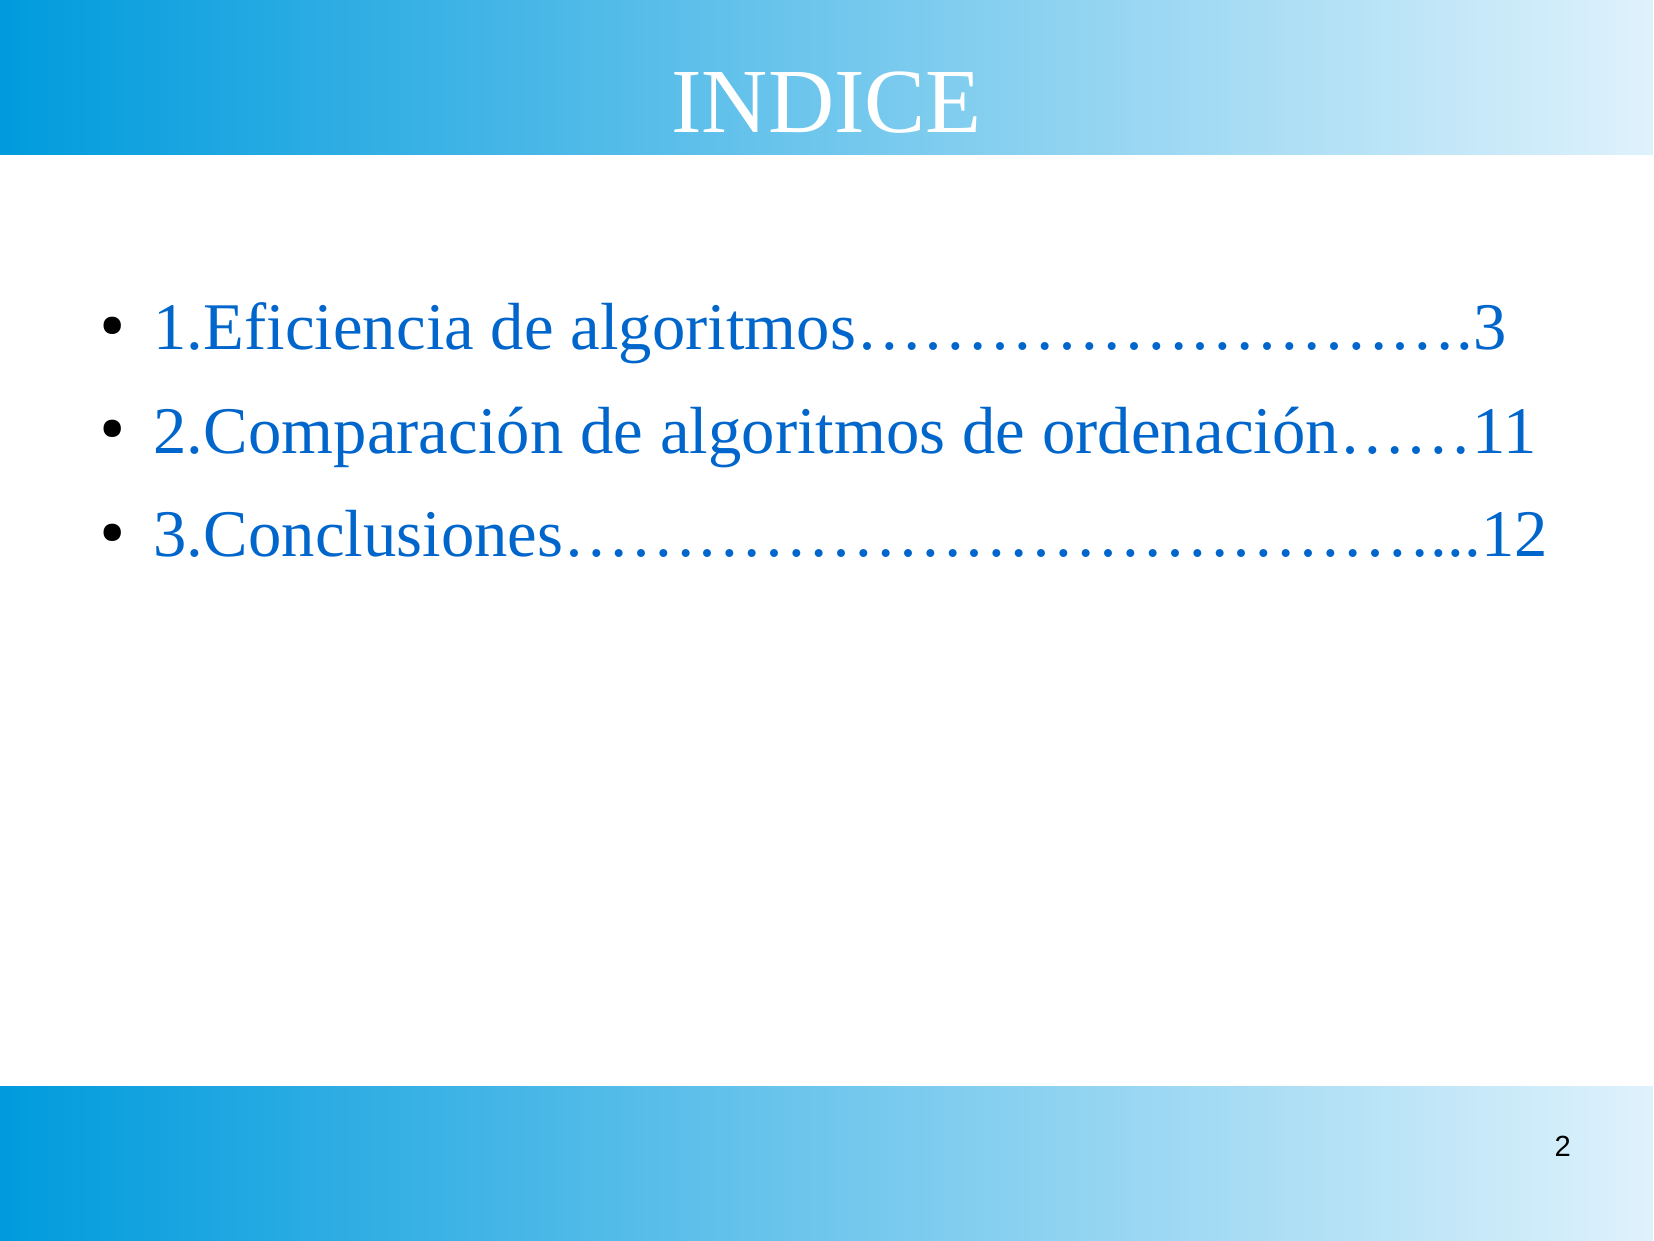

# INDICE
1.Eficiencia de algoritmos……………………….3
2.Comparación de algoritmos de ordenación……11
3.Conclusiones…………………………………...12
2